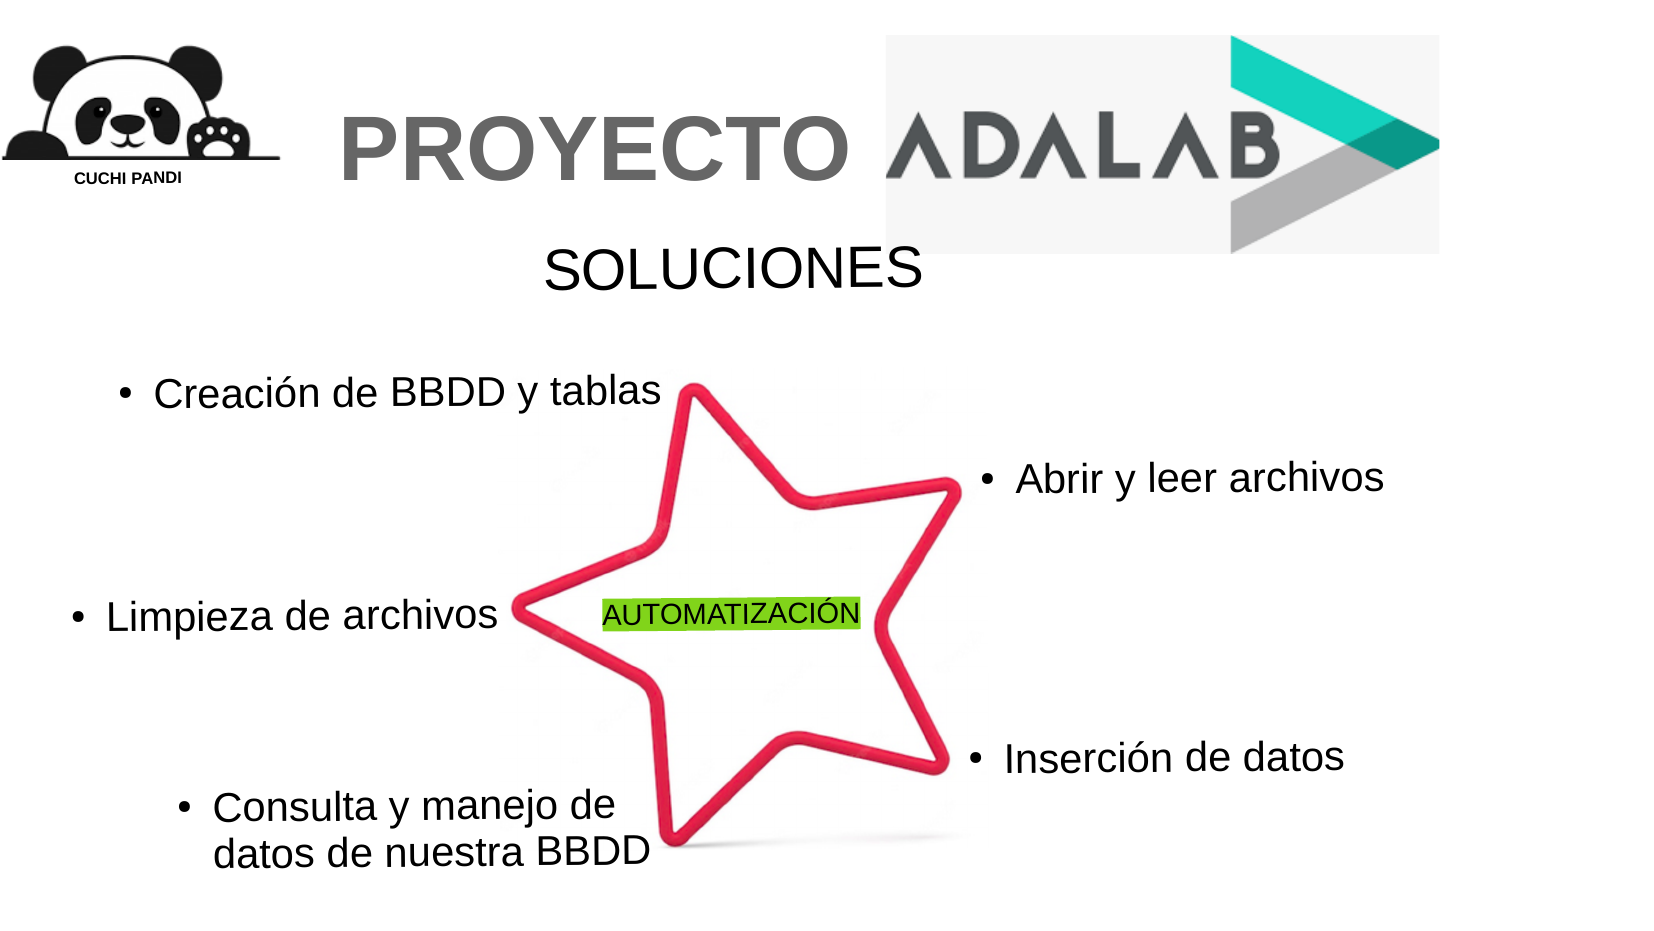

# PROYECTO
CUCHI PANDI
SOLUCIONES
Creación de BBDD y tablas
Abrir y leer archivos
Limpieza de archivos
AUTOMATIZACIÓN
Inserción de datos
Consulta y manejo de
datos de nuestra BBDD